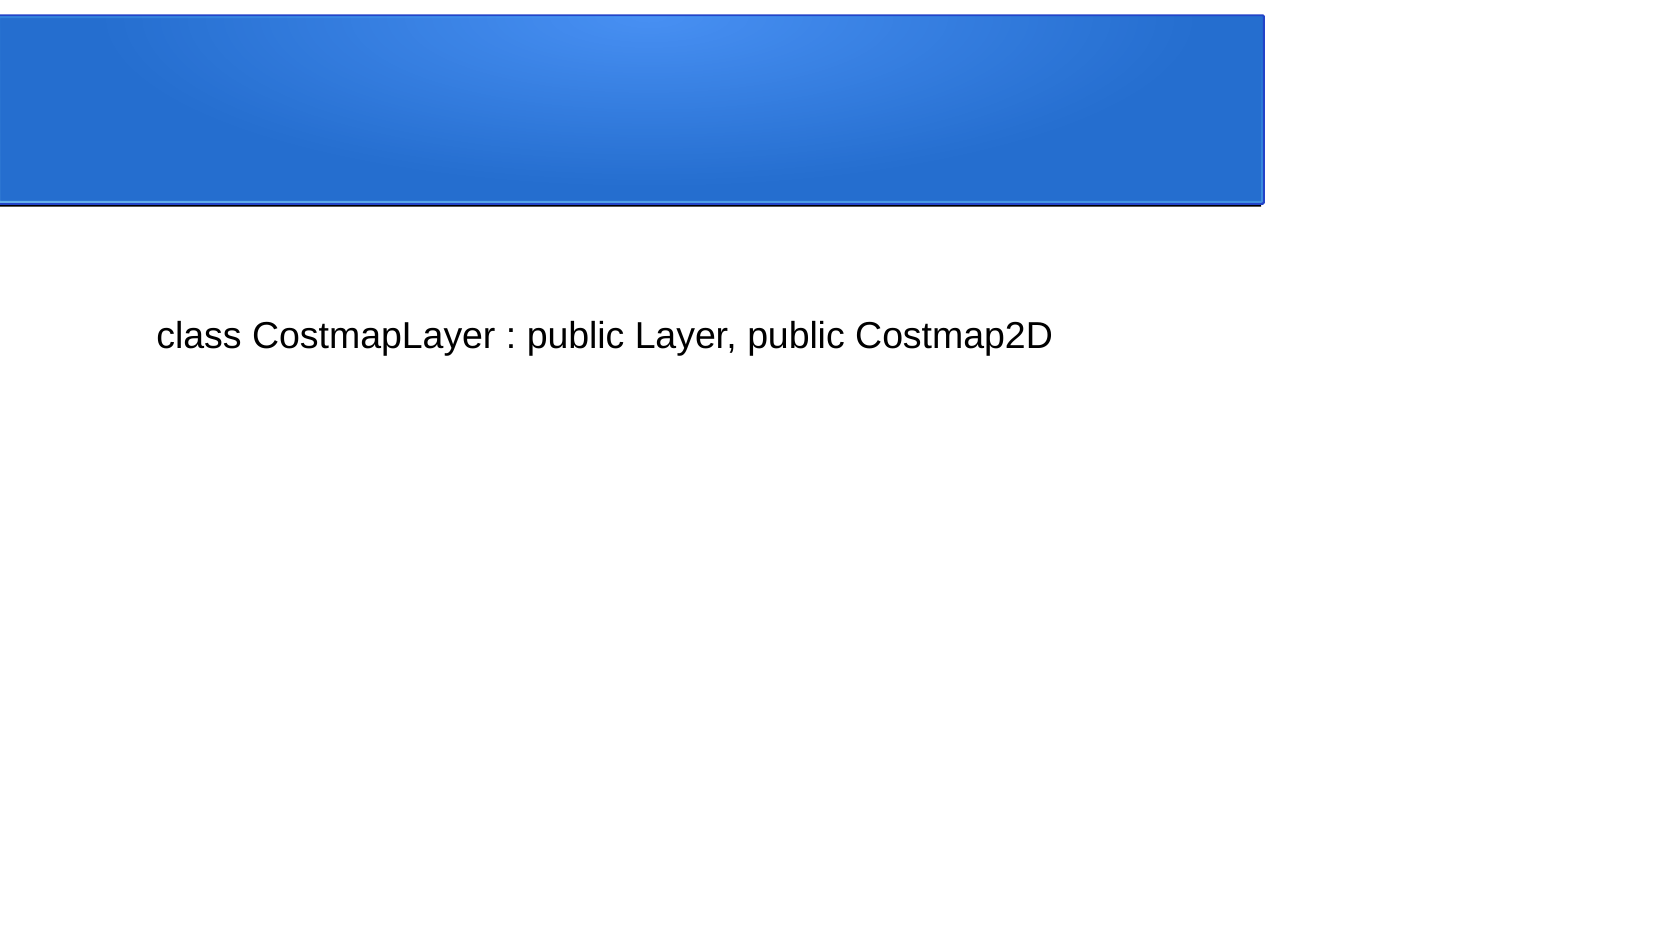

#
class CostmapLayer : public Layer, public Costmap2D